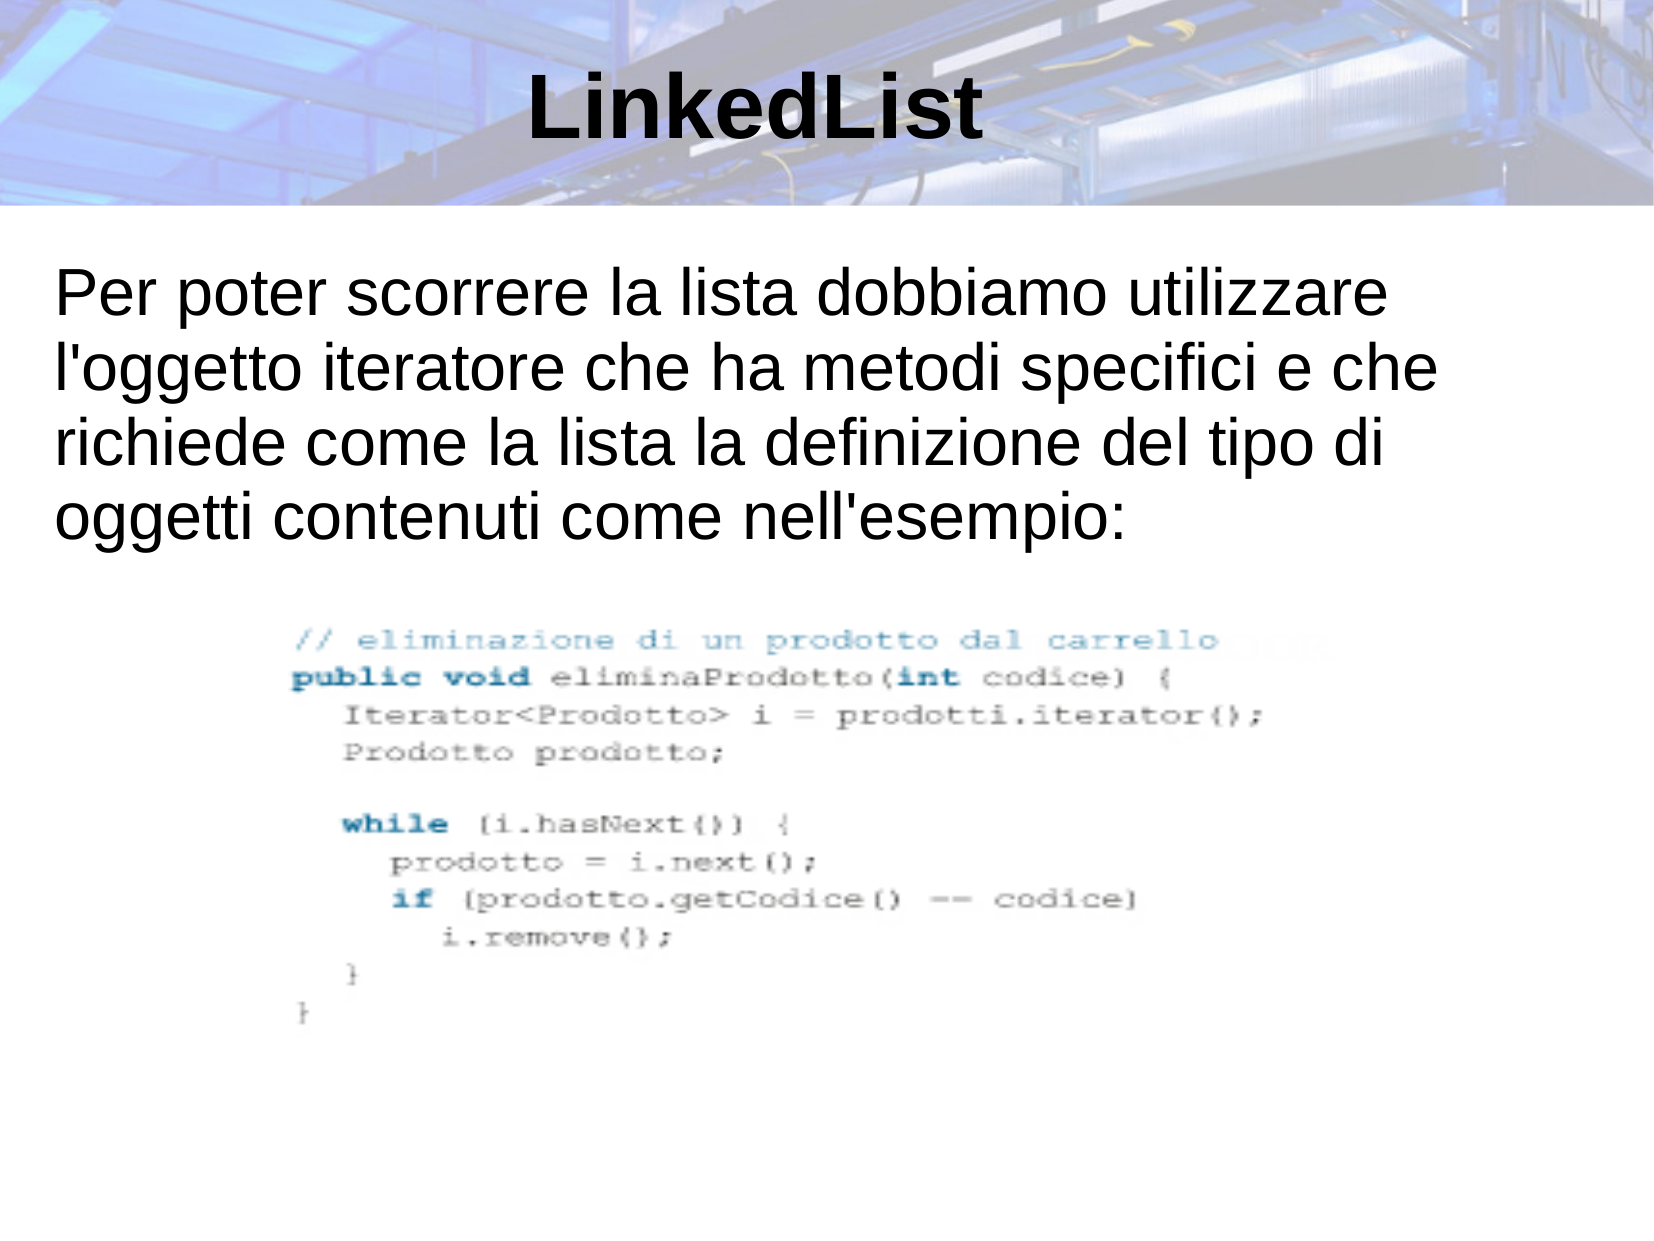

# LinkedList
Per poter scorrere la lista dobbiamo utilizzare l'oggetto iteratore che ha metodi specifici e che richiede come la lista la definizione del tipo di oggetti contenuti come nell'esempio: